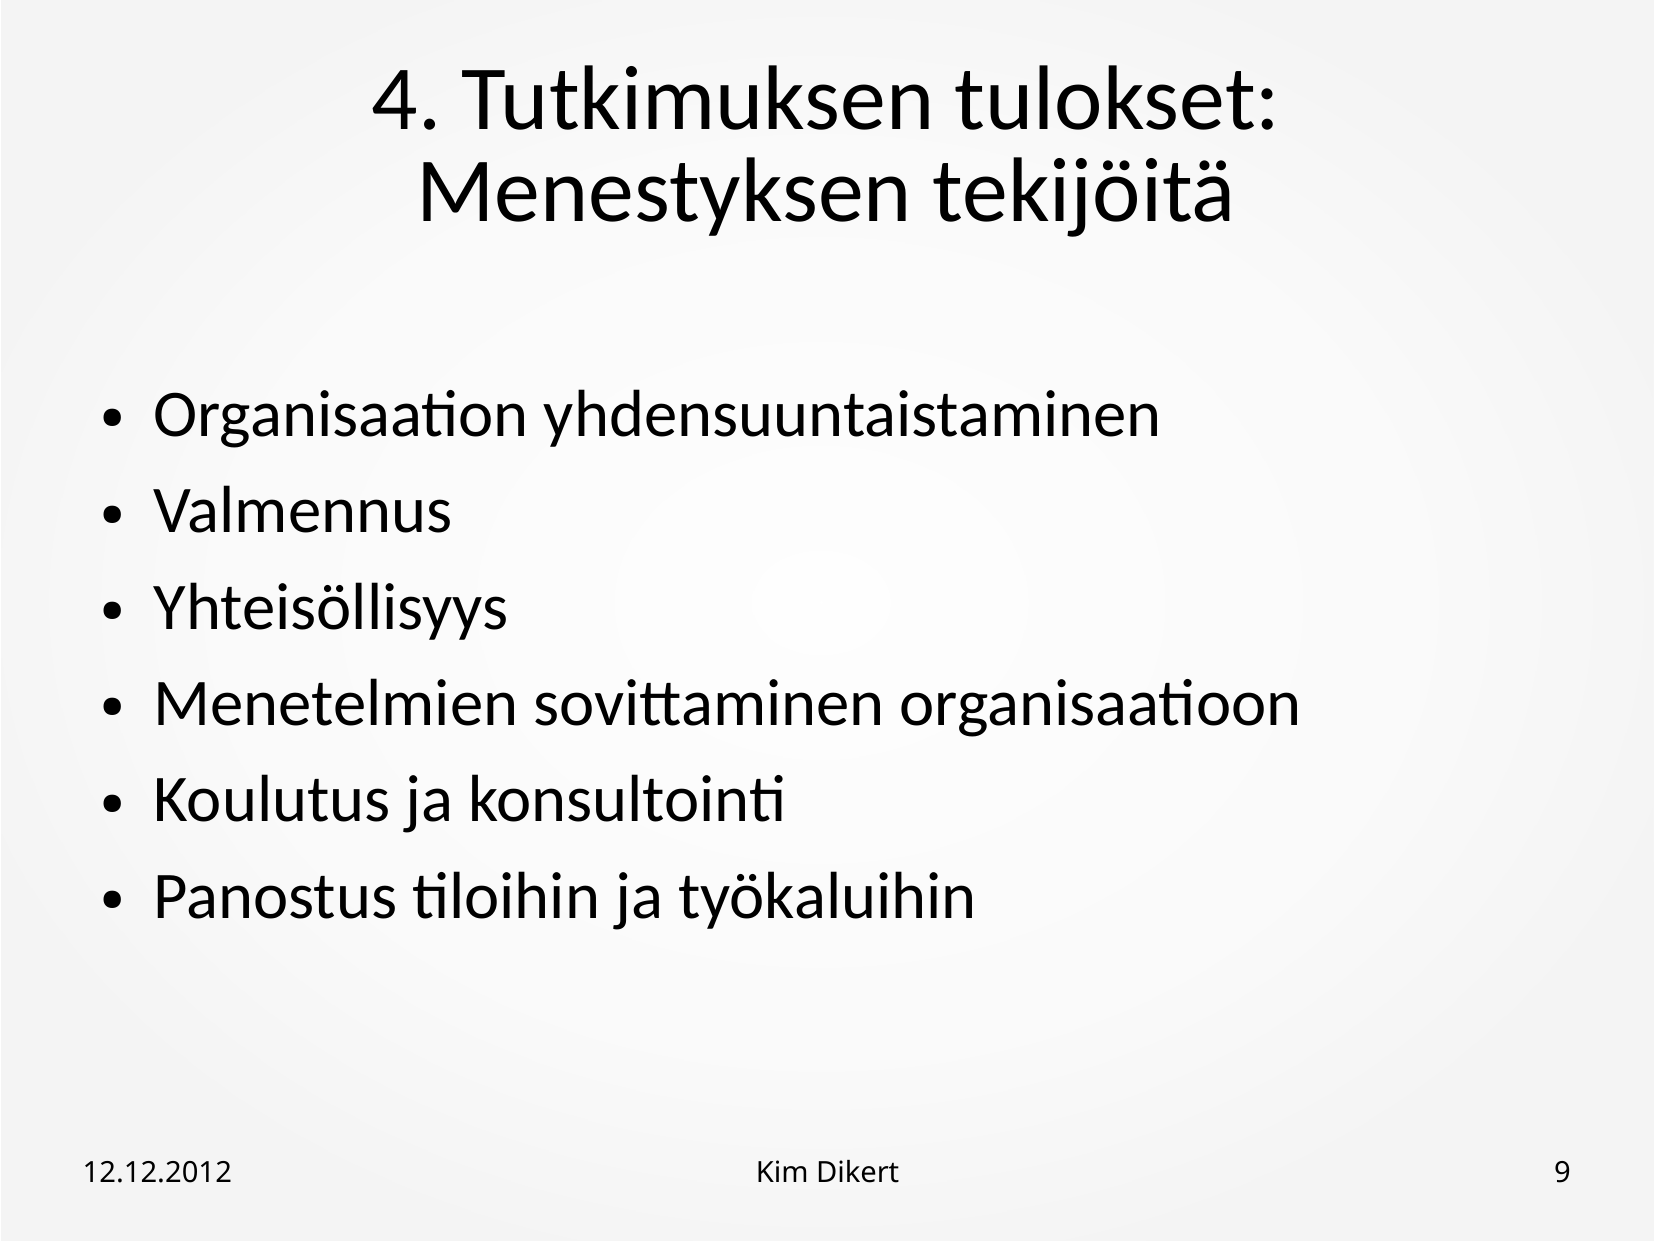

# 4. Tutkimuksen tulokset: Menestyksen tekijöitä
Organisaation yhdensuuntaistaminen
Valmennus
Yhteisöllisyys
Menetelmien sovittaminen organisaatioon
Koulutus ja konsultointi
Panostus tiloihin ja työkaluihin
9